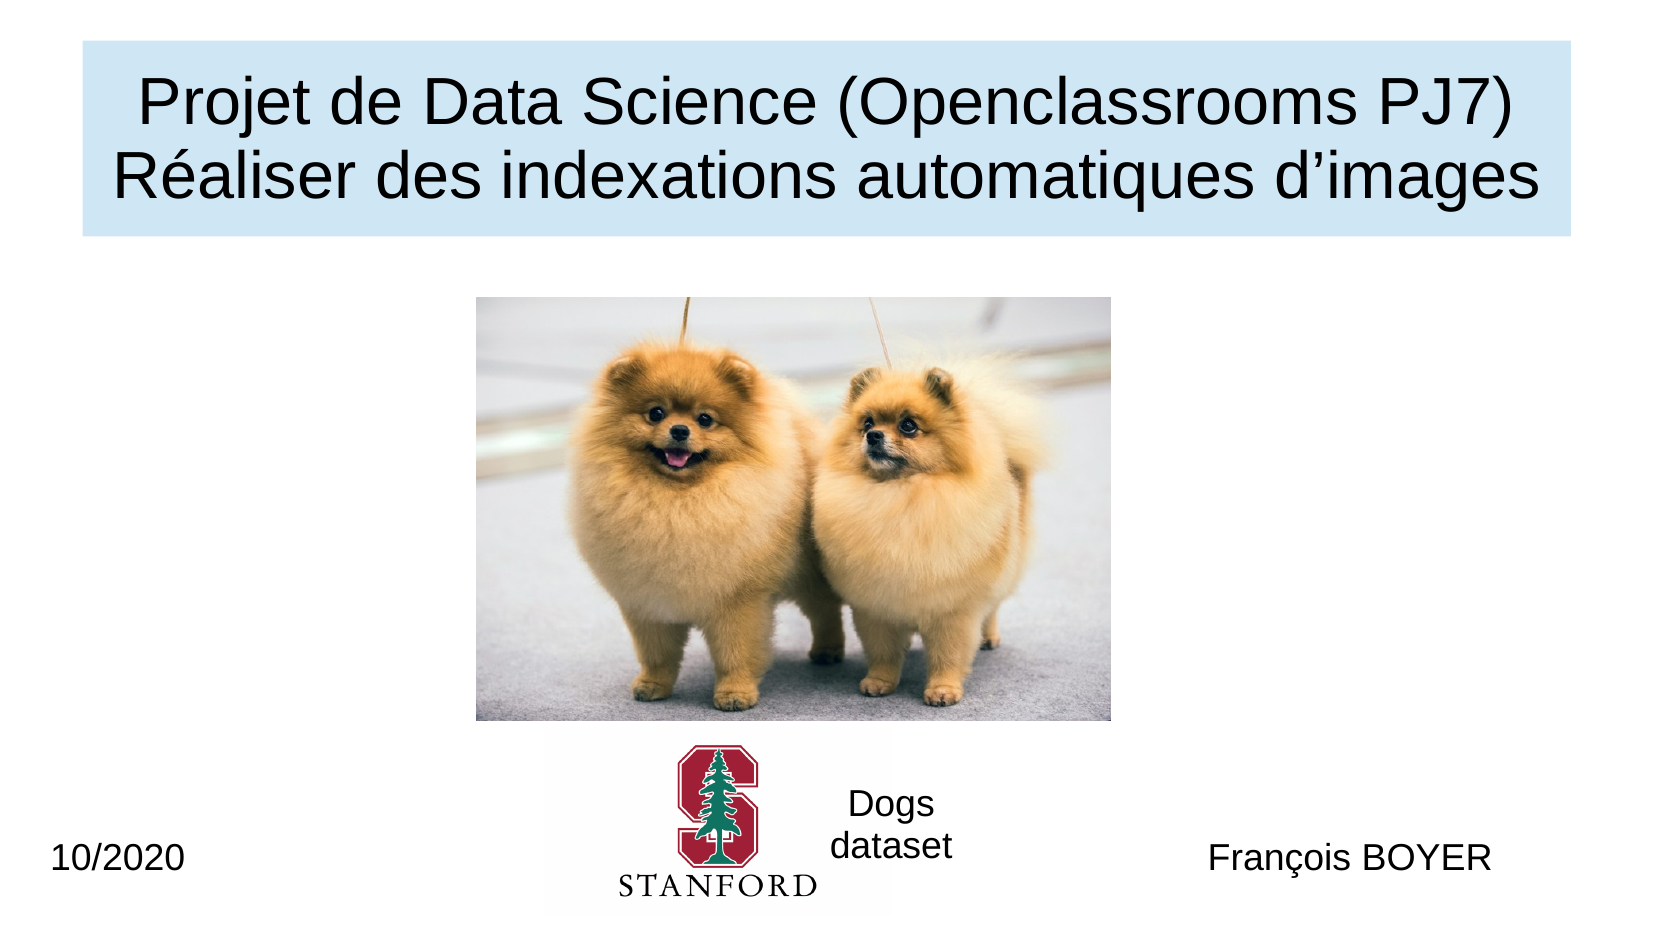

# Projet de Data Science (Openclassrooms PJ7) Réaliser des indexations automatiques d’images
Dogs
dataset
10/2020
François BOYER